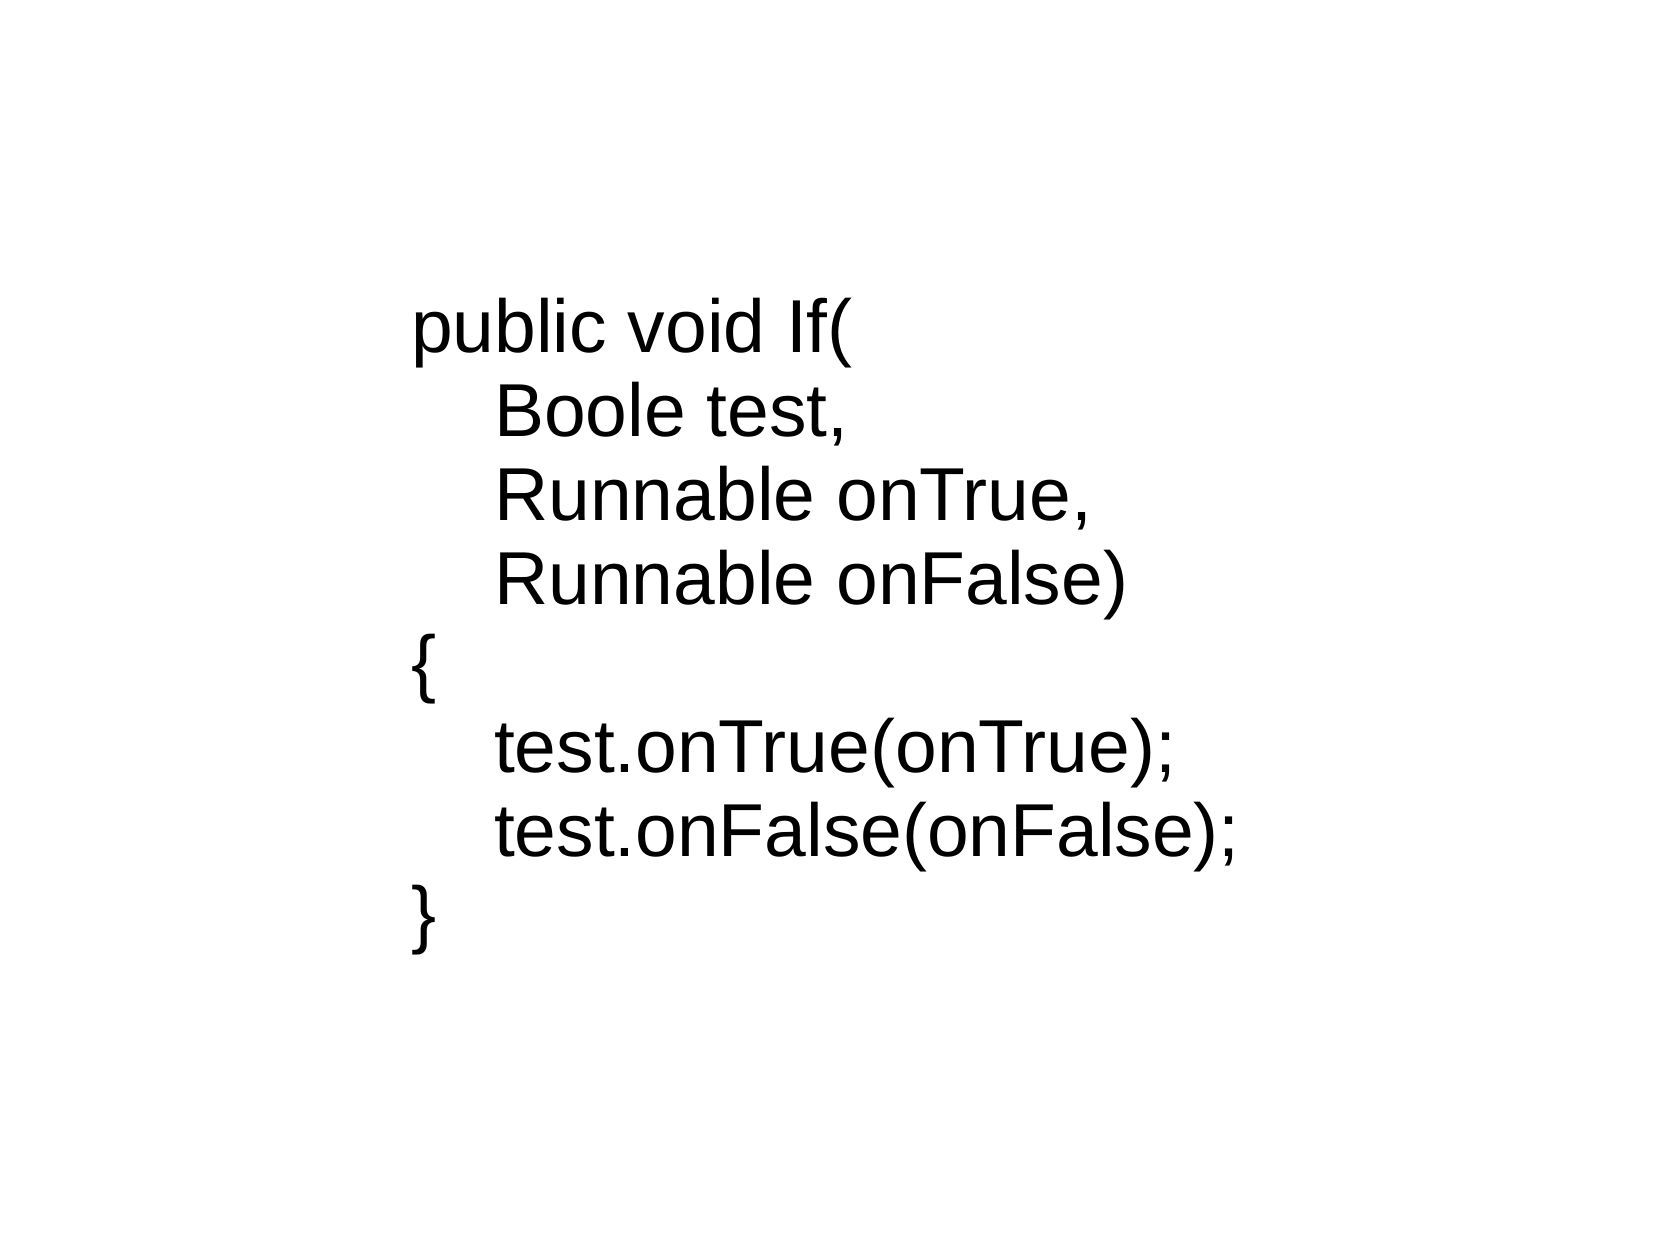

# public void If(
 Boole test,
 Runnable onTrue,
 Runnable onFalse)
 {
 test.onTrue(onTrue);
 test.onFalse(onFalse);
 }